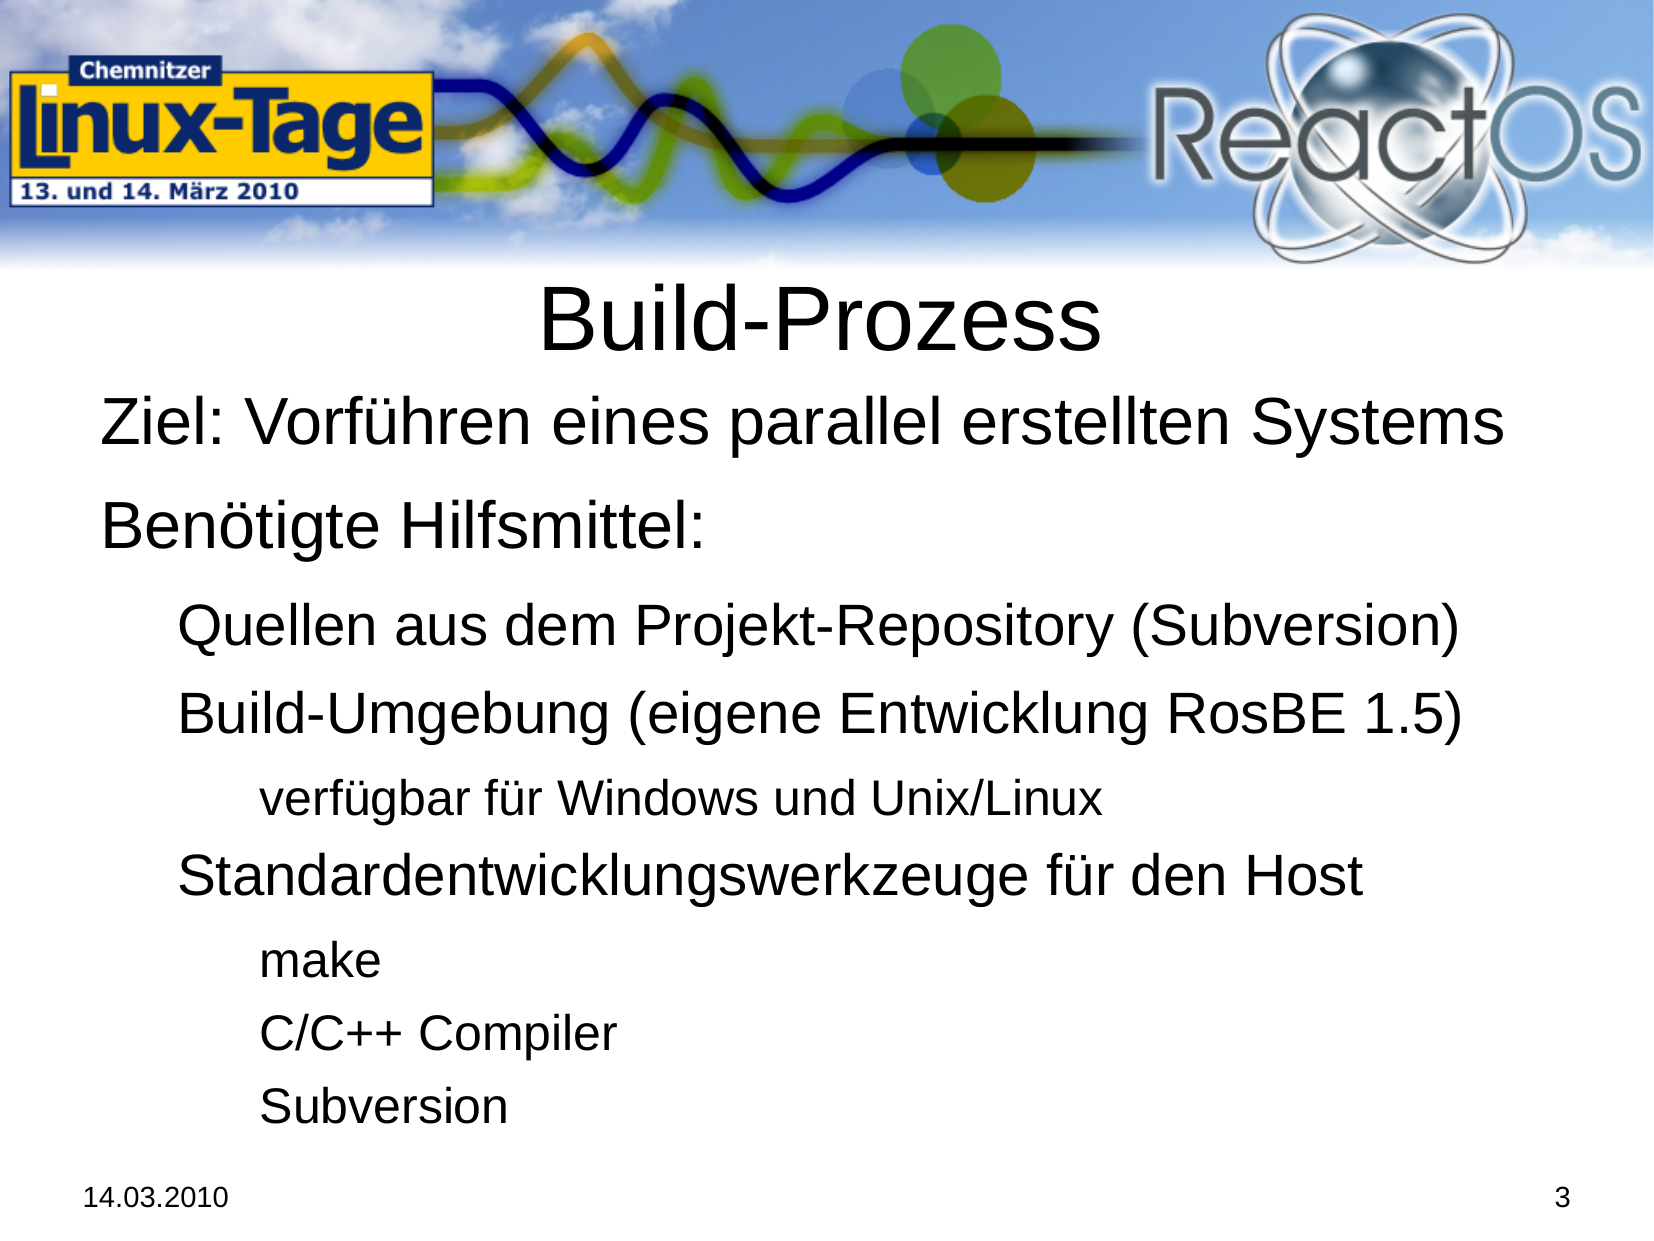

# Build-Prozess
Ziel: Vorführen eines parallel erstellten Systems
Benötigte Hilfsmittel:
Quellen aus dem Projekt-Repository (Subversion)
Build-Umgebung (eigene Entwicklung RosBE 1.5)
verfügbar für Windows und Unix/Linux
Standardentwicklungswerkzeuge für den Host
make
C/C++ Compiler
Subversion
14.03.2010
3